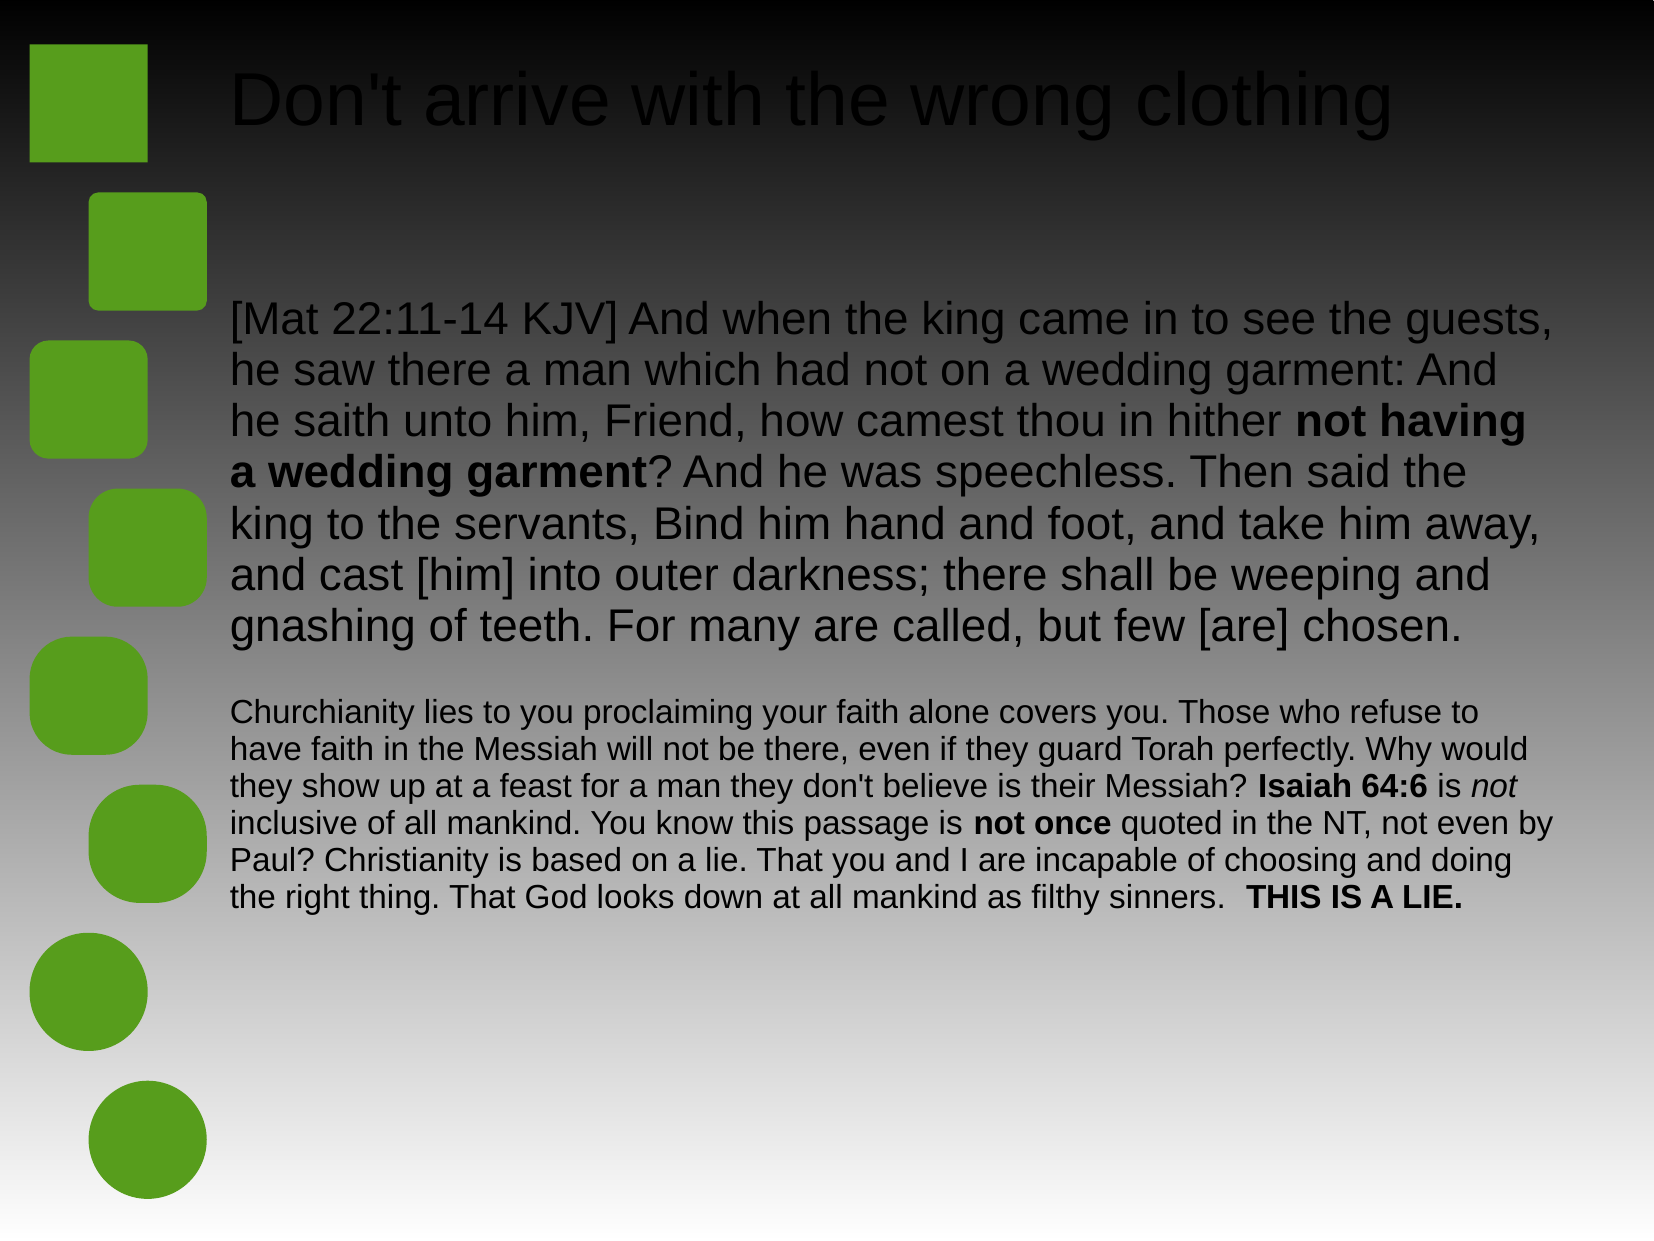

Don't arrive with the wrong clothing
[Mat 22:11-14 KJV] And when the king came in to see the guests, he saw there a man which had not on a wedding garment: And he saith unto him, Friend, how camest thou in hither not having a wedding garment? And he was speechless. Then said the king to the servants, Bind him hand and foot, and take him away, and cast [him] into outer darkness; there shall be weeping and gnashing of teeth. For many are called, but few [are] chosen.
Churchianity lies to you proclaiming your faith alone covers you. Those who refuse to have faith in the Messiah will not be there, even if they guard Torah perfectly. Why would they show up at a feast for a man they don't believe is their Messiah? Isaiah 64:6 is not inclusive of all mankind. You know this passage is not once quoted in the NT, not even by Paul? Christianity is based on a lie. That you and I are incapable of choosing and doing the right thing. That God looks down at all mankind as filthy sinners. THIS IS A LIE.